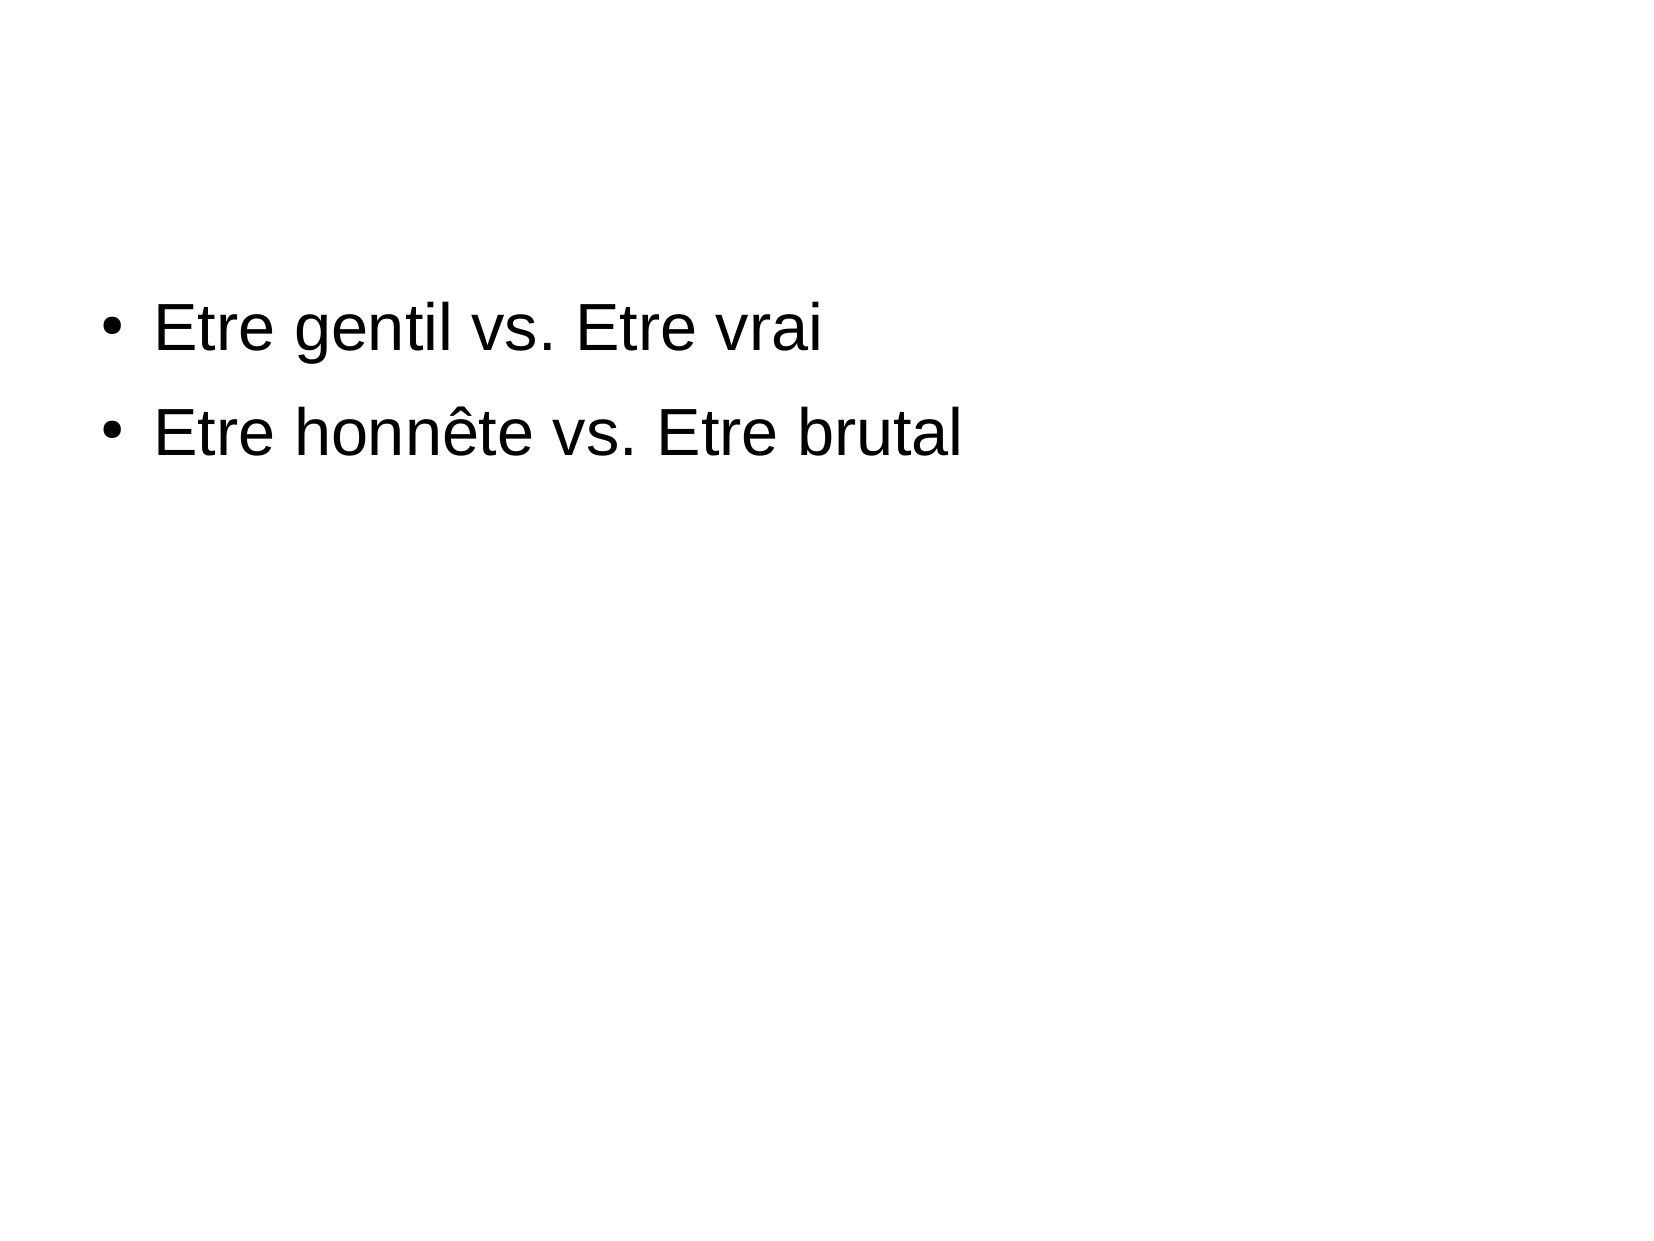

# Etre gentil vs. Etre vrai
Etre honnête vs. Etre brutal